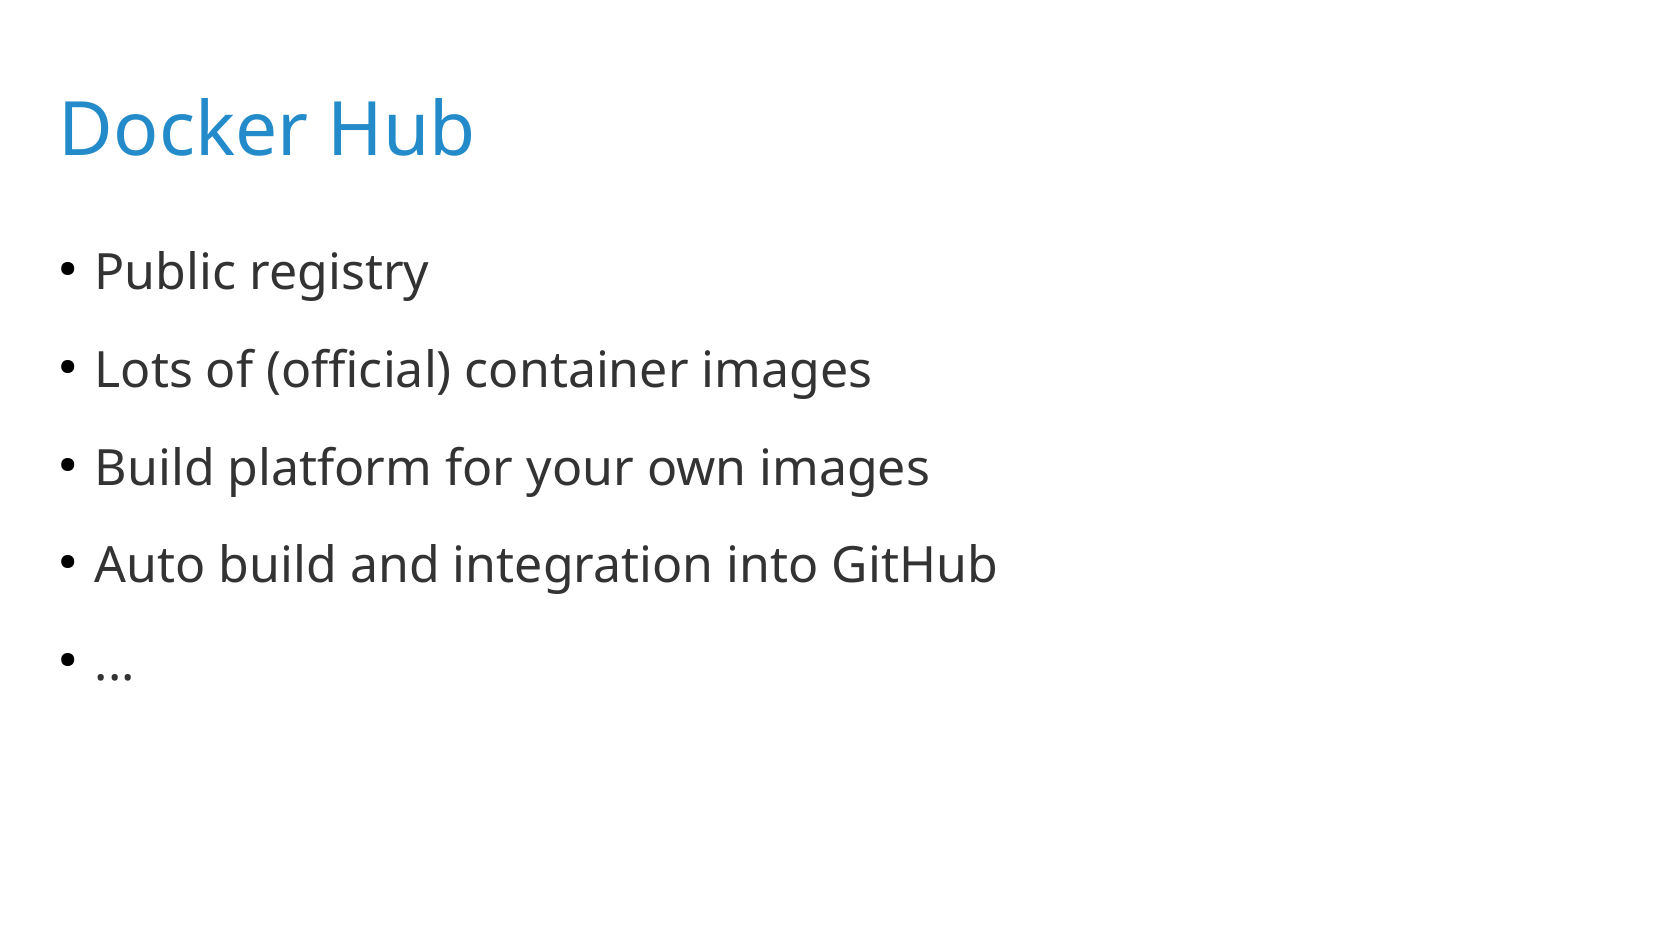

# Docker Hub
Public registry
Lots of (official) container images
Build platform for your own images
Auto build and integration into GitHub
...